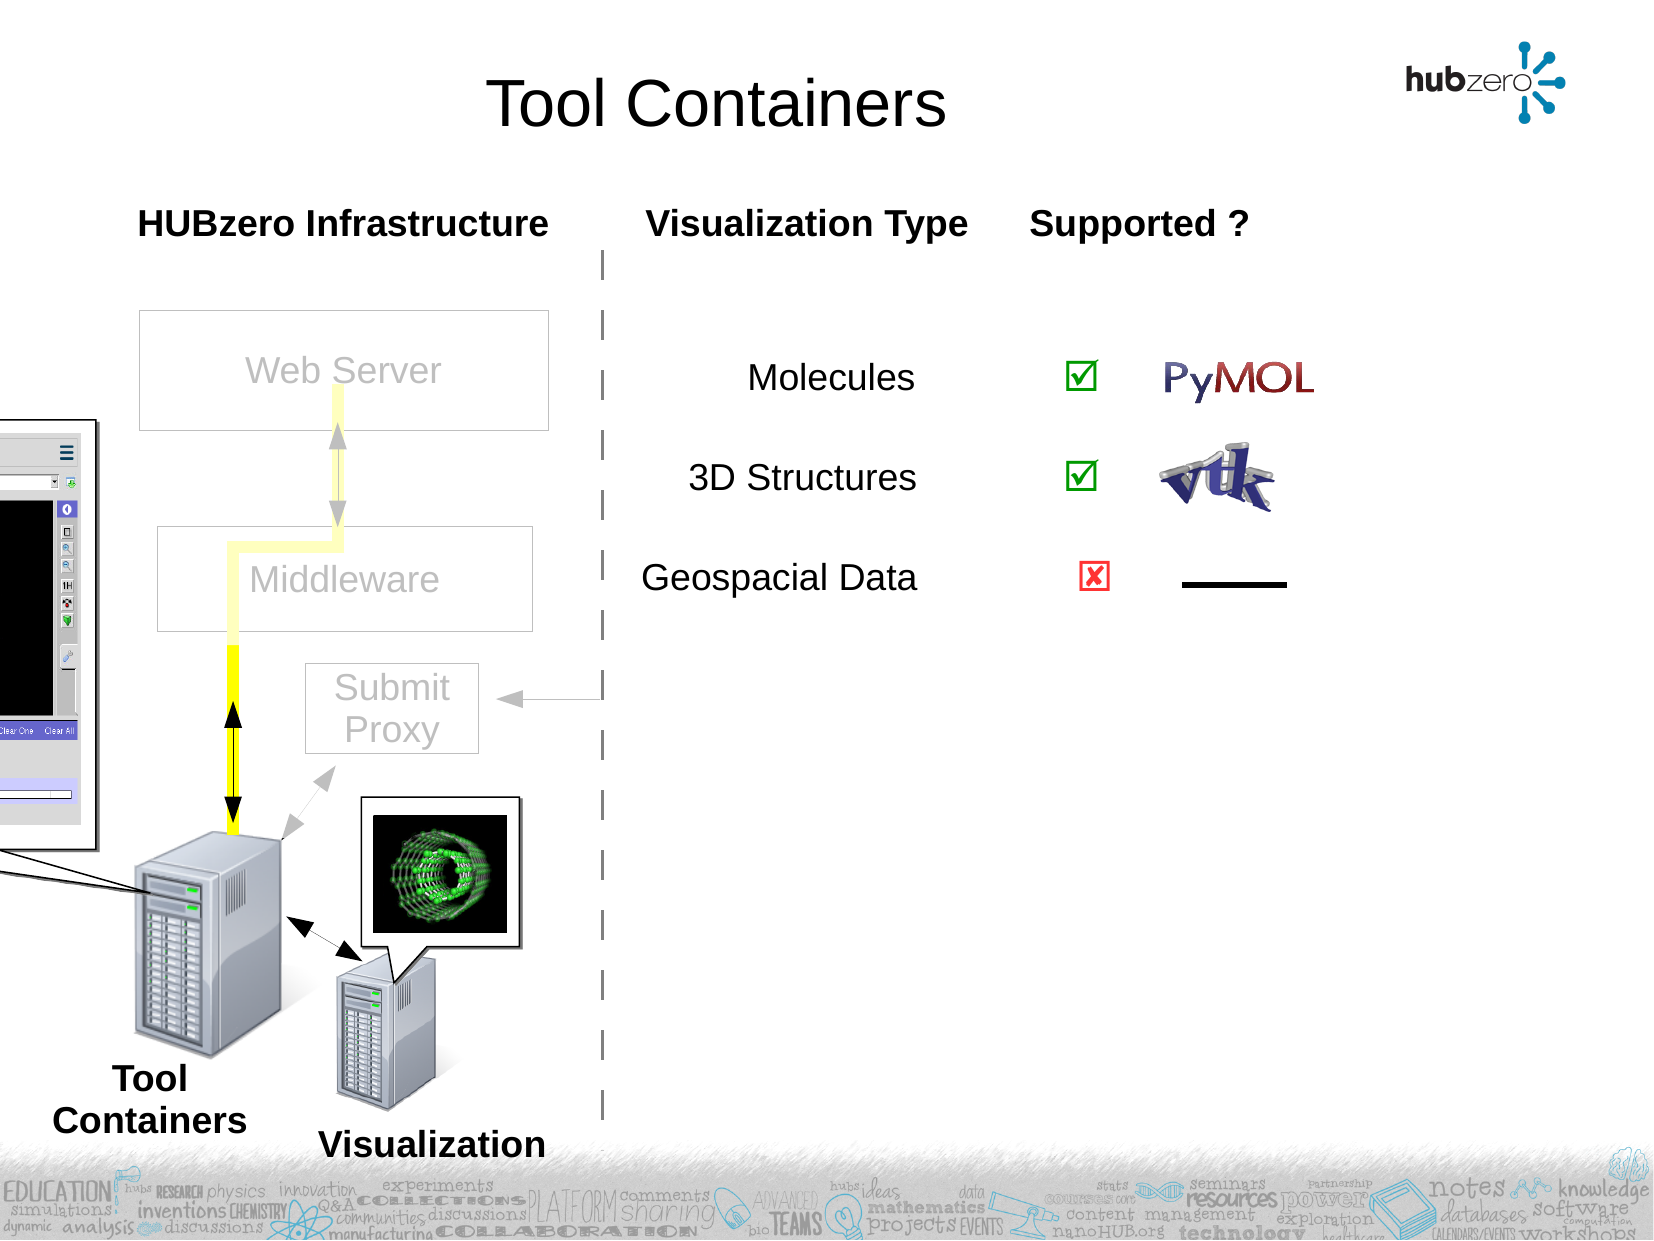

# Tool Containers
HUBzero Infrastructure
Visualization Type
Supported ?
Web Server
Molecules

3D Structures

Middleware
Geospacial Data

Submit
Proxy
Tool
Containers
Visualization